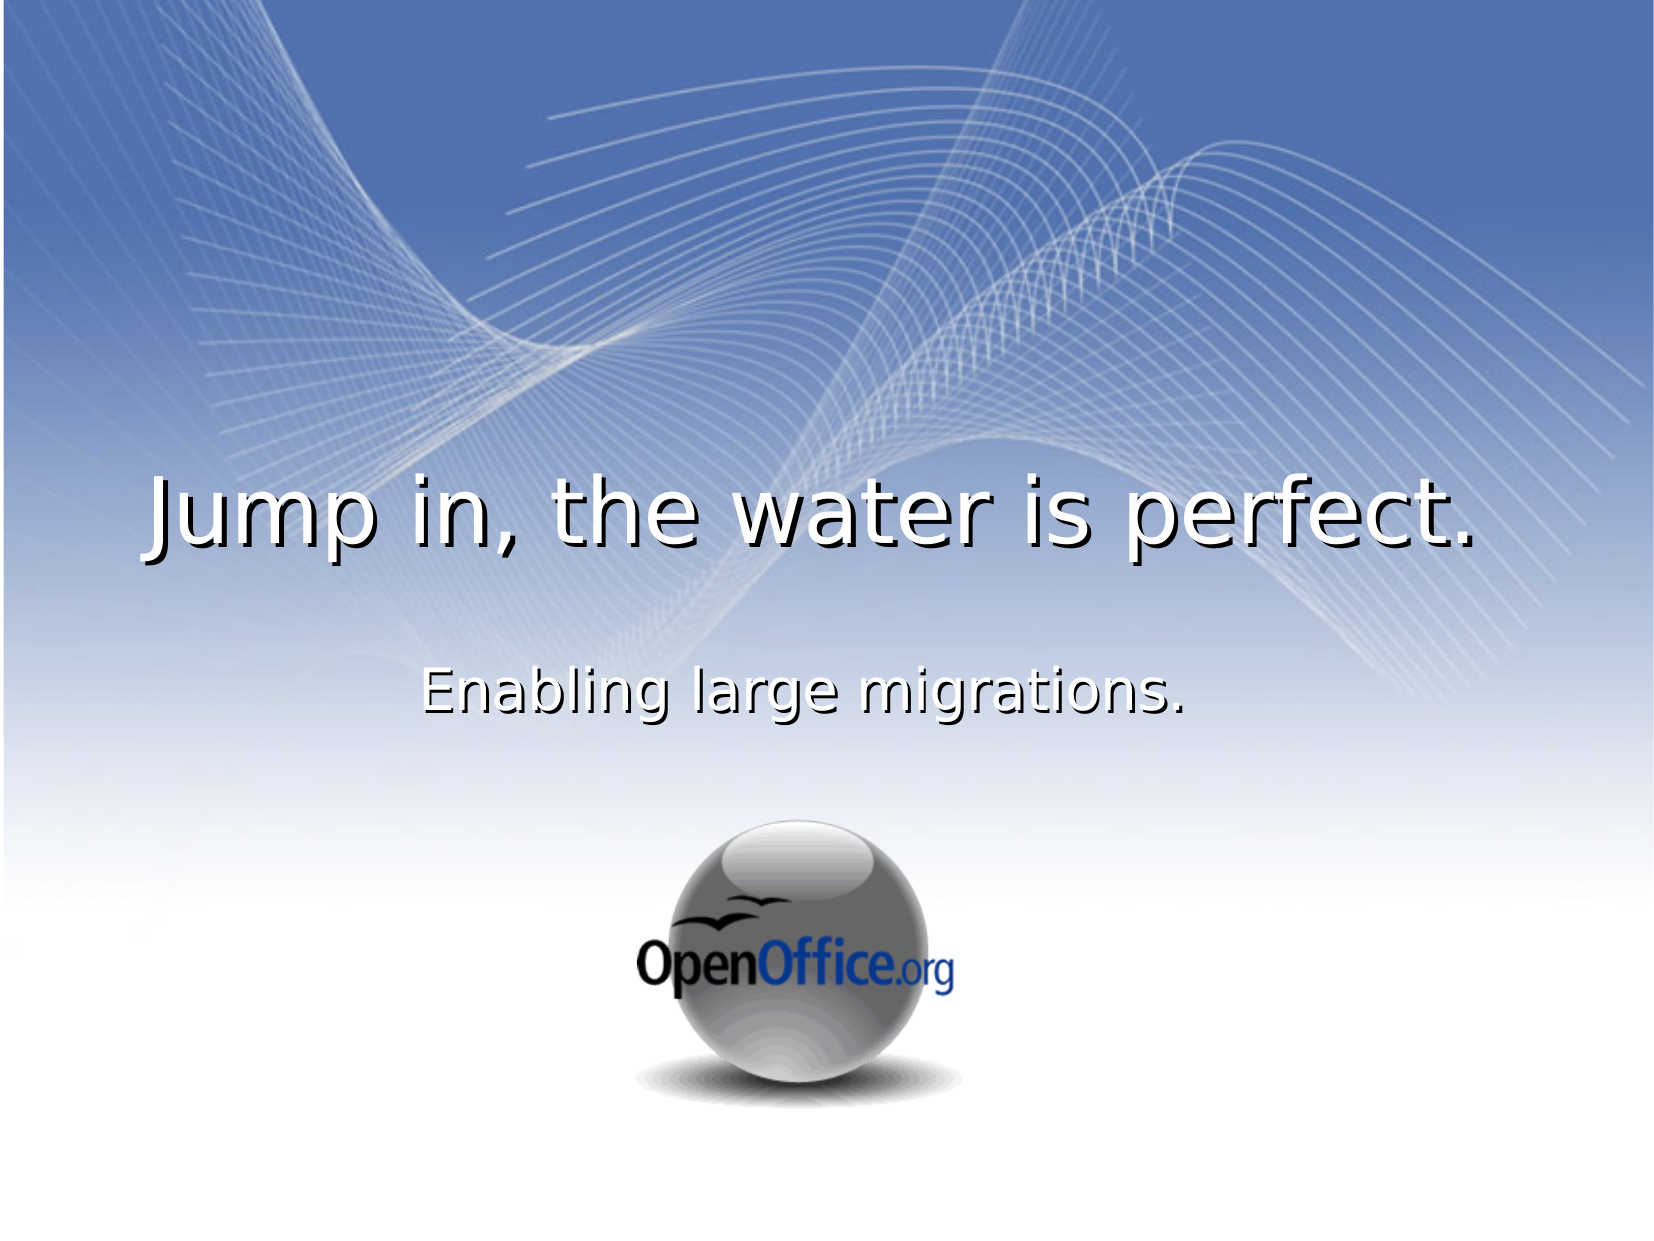

# Jump in, the water is perfect.
 Enabling large migrations.